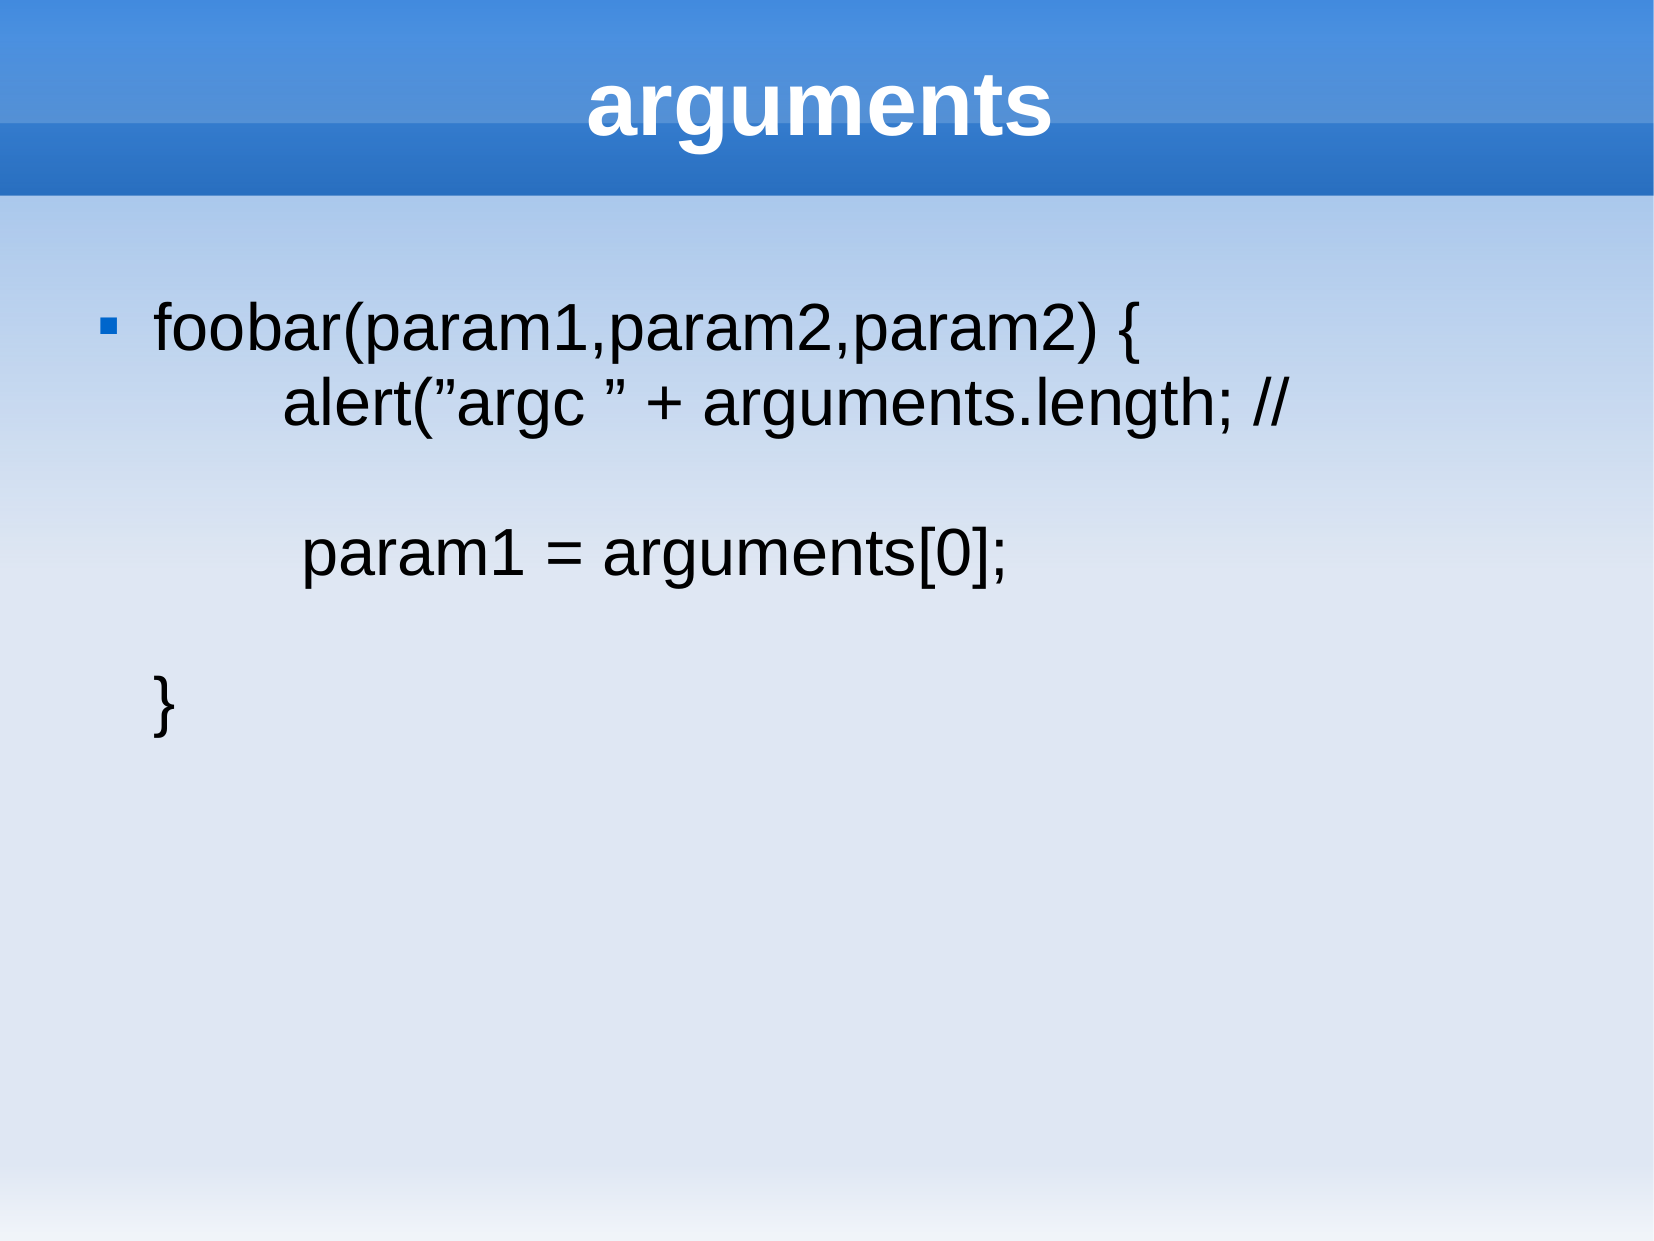

# arguments
foobar(param1,param2,param2) {
 alert(”argc ” + arguments.length; //
		param1 = arguments[0];
}